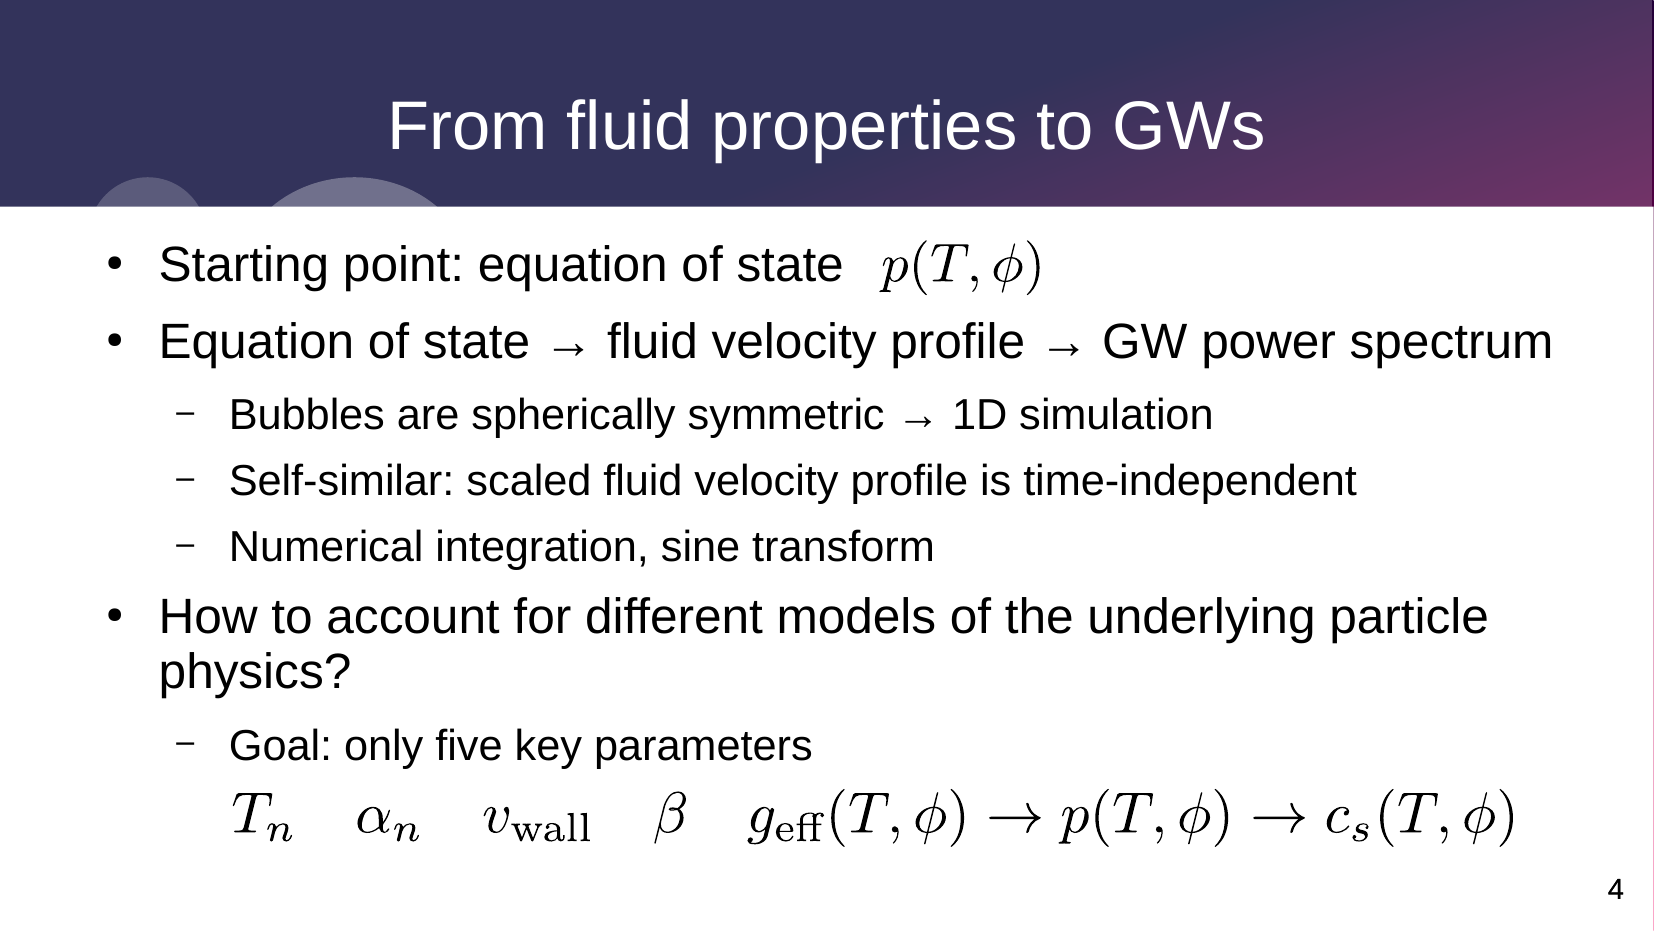

# From fluid properties to GWs
Starting point: equation of state
Equation of state → fluid velocity profile → GW power spectrum
Bubbles are spherically symmetric → 1D simulation
Self-similar: scaled fluid velocity profile is time-independent
Numerical integration, sine transform
How to account for different models of the underlying particle physics?
Goal: only five key parameters
4